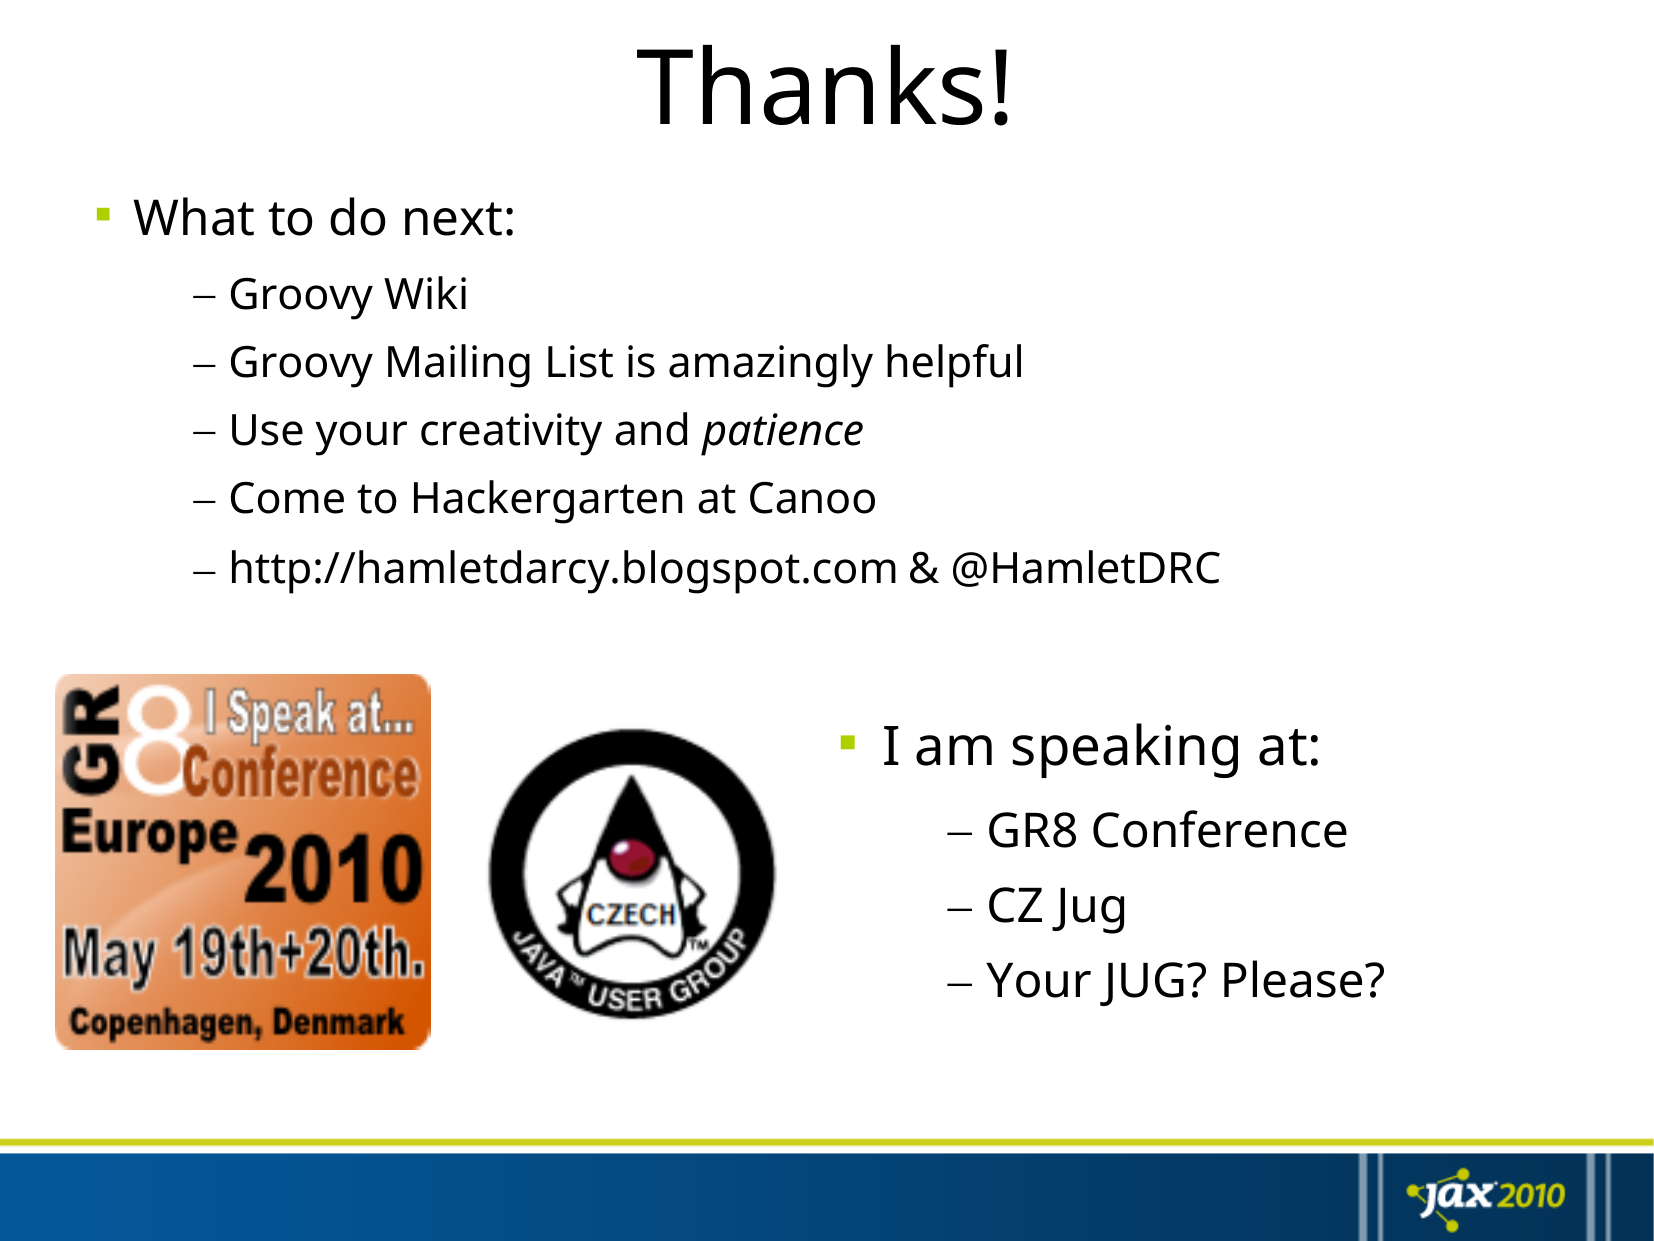

Thanks!
# What to do next:
Groovy Wiki
Groovy Mailing List is amazingly helpful
Use your creativity and patience
Come to Hackergarten at Canoo
http://hamletdarcy.blogspot.com & @HamletDRC
I am speaking at:
GR8 Conference
CZ Jug
Your JUG? Please?